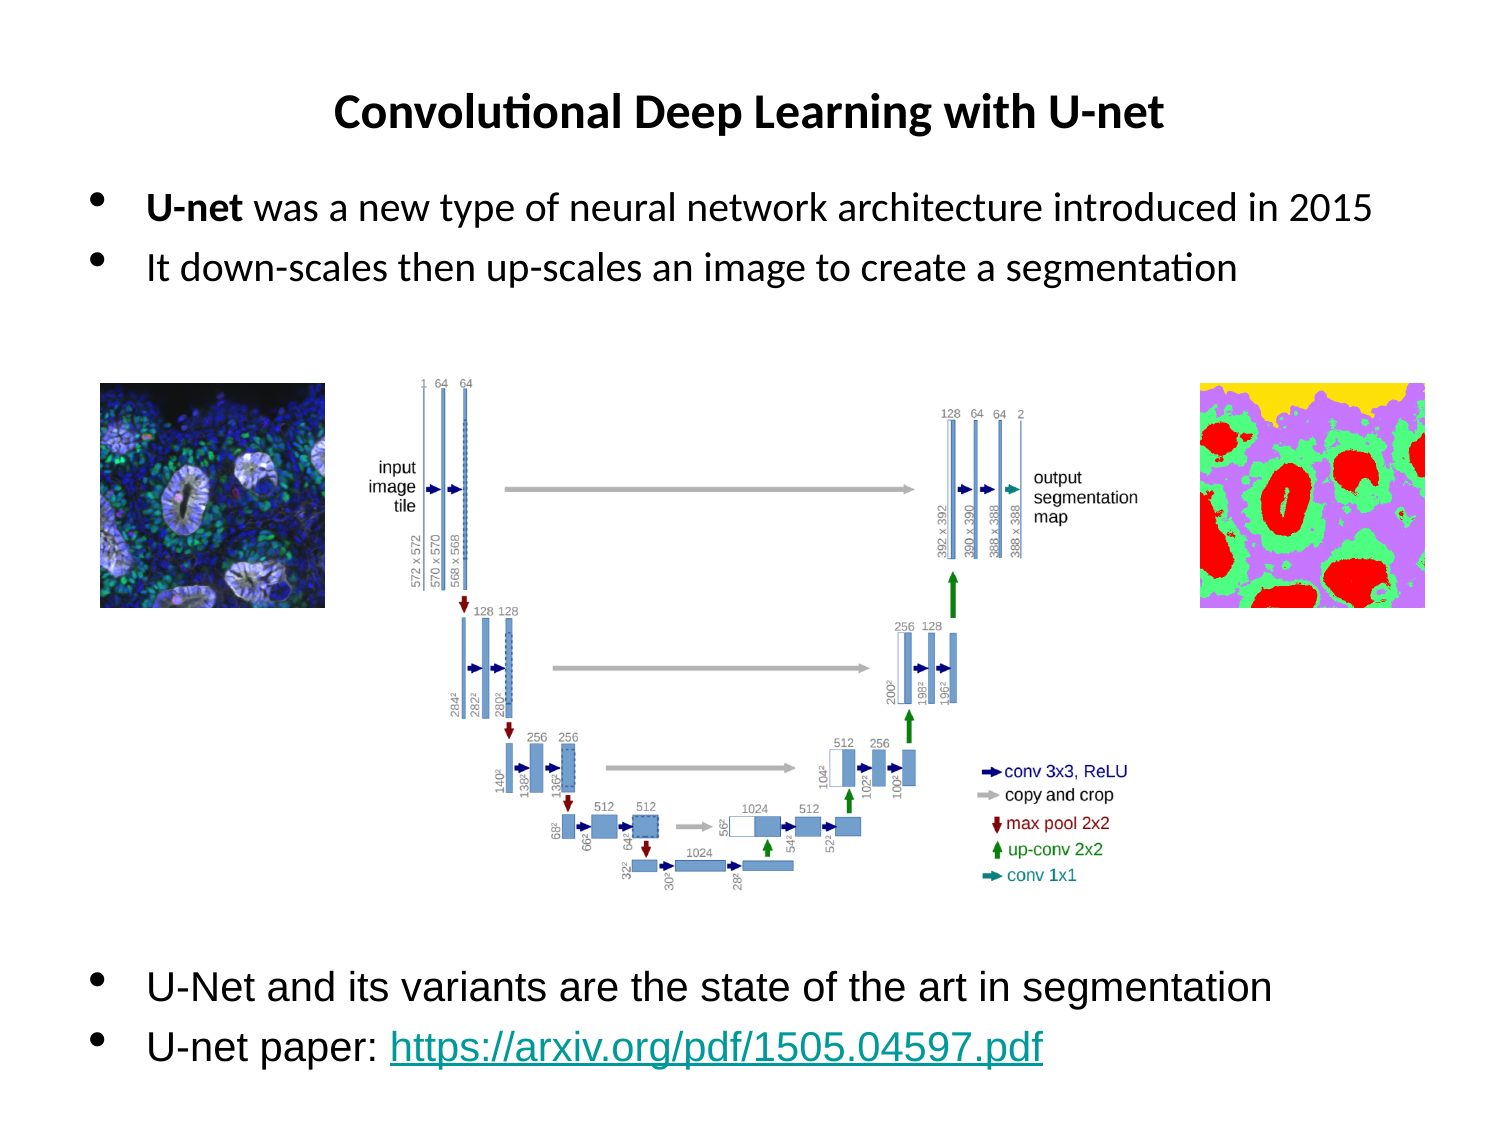

Convolutional Deep Learning with U-net
U-net was a new type of neural network architecture introduced in 2015
It down-scales then up-scales an image to create a segmentation
U-Net and its variants are the state of the art in segmentation
U-net paper: https://arxiv.org/pdf/1505.04597.pdf